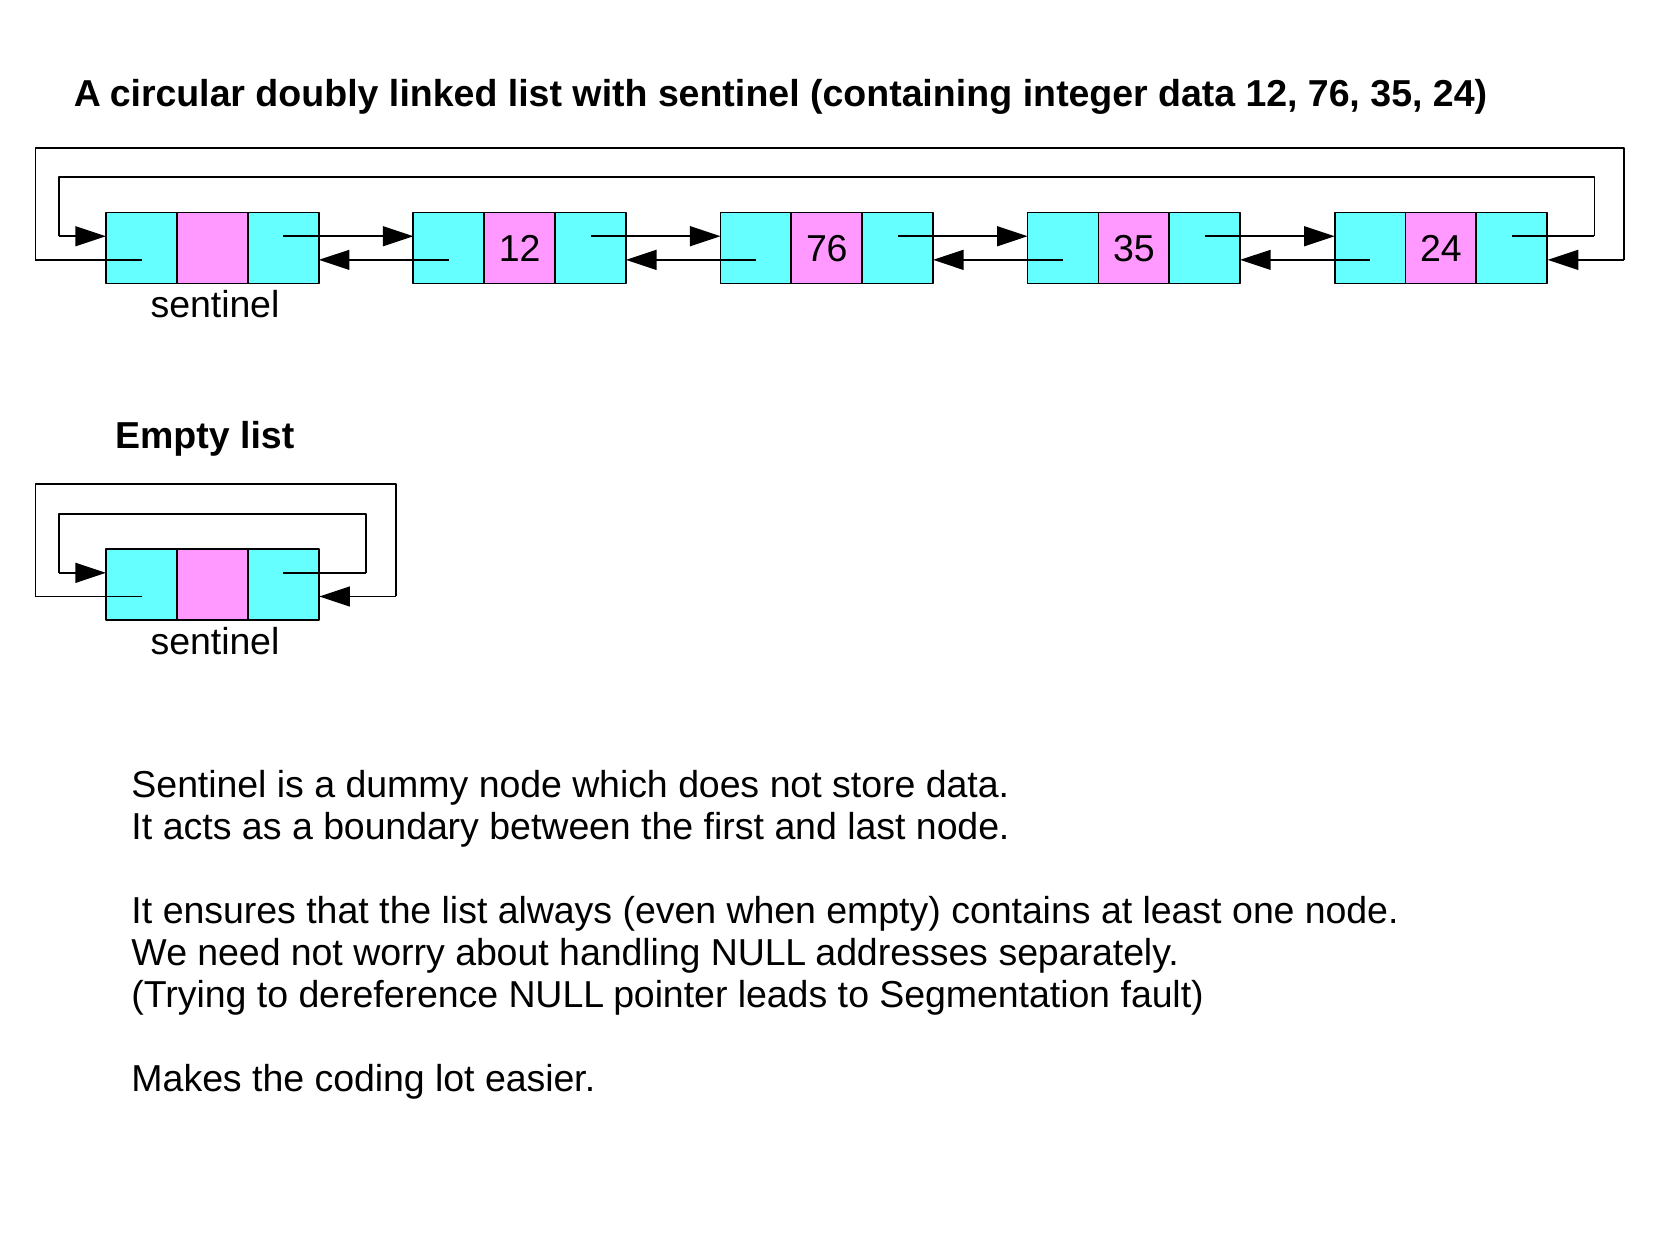

A circular doubly linked list with sentinel (containing integer data 12, 76, 35, 24)
12
76
35
24
sentinel
Empty list
sentinel
Sentinel is a dummy node which does not store data.
It acts as a boundary between the first and last node.
It ensures that the list always (even when empty) contains at least one node.
We need not worry about handling NULL addresses separately.
(Trying to dereference NULL pointer leads to Segmentation fault)
Makes the coding lot easier.